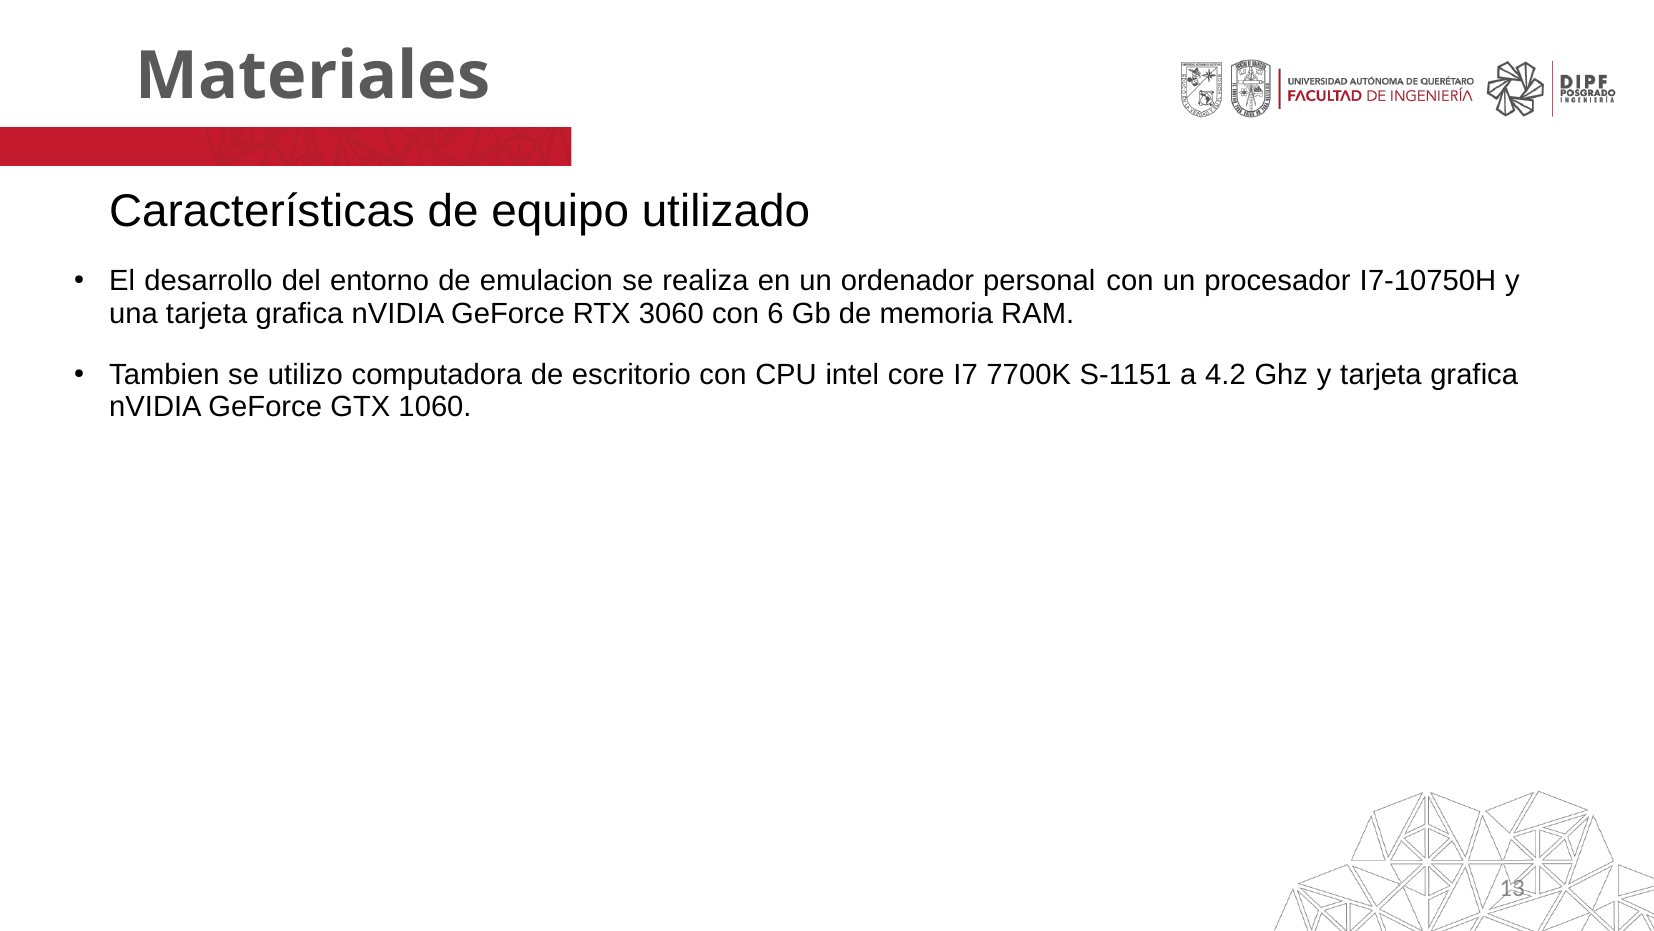

Materiales
Características de equipo utilizado
El desarrollo del entorno de emulacion se realiza en un ordenador personal con un procesador I7-10750H y una tarjeta grafica nVIDIA GeForce RTX 3060 con 6 Gb de memoria RAM.
Tambien se utilizo computadora de escritorio con CPU intel core I7 7700K S-1151 a 4.2 Ghz y tarjeta grafica nVIDIA GeForce GTX 1060.
13